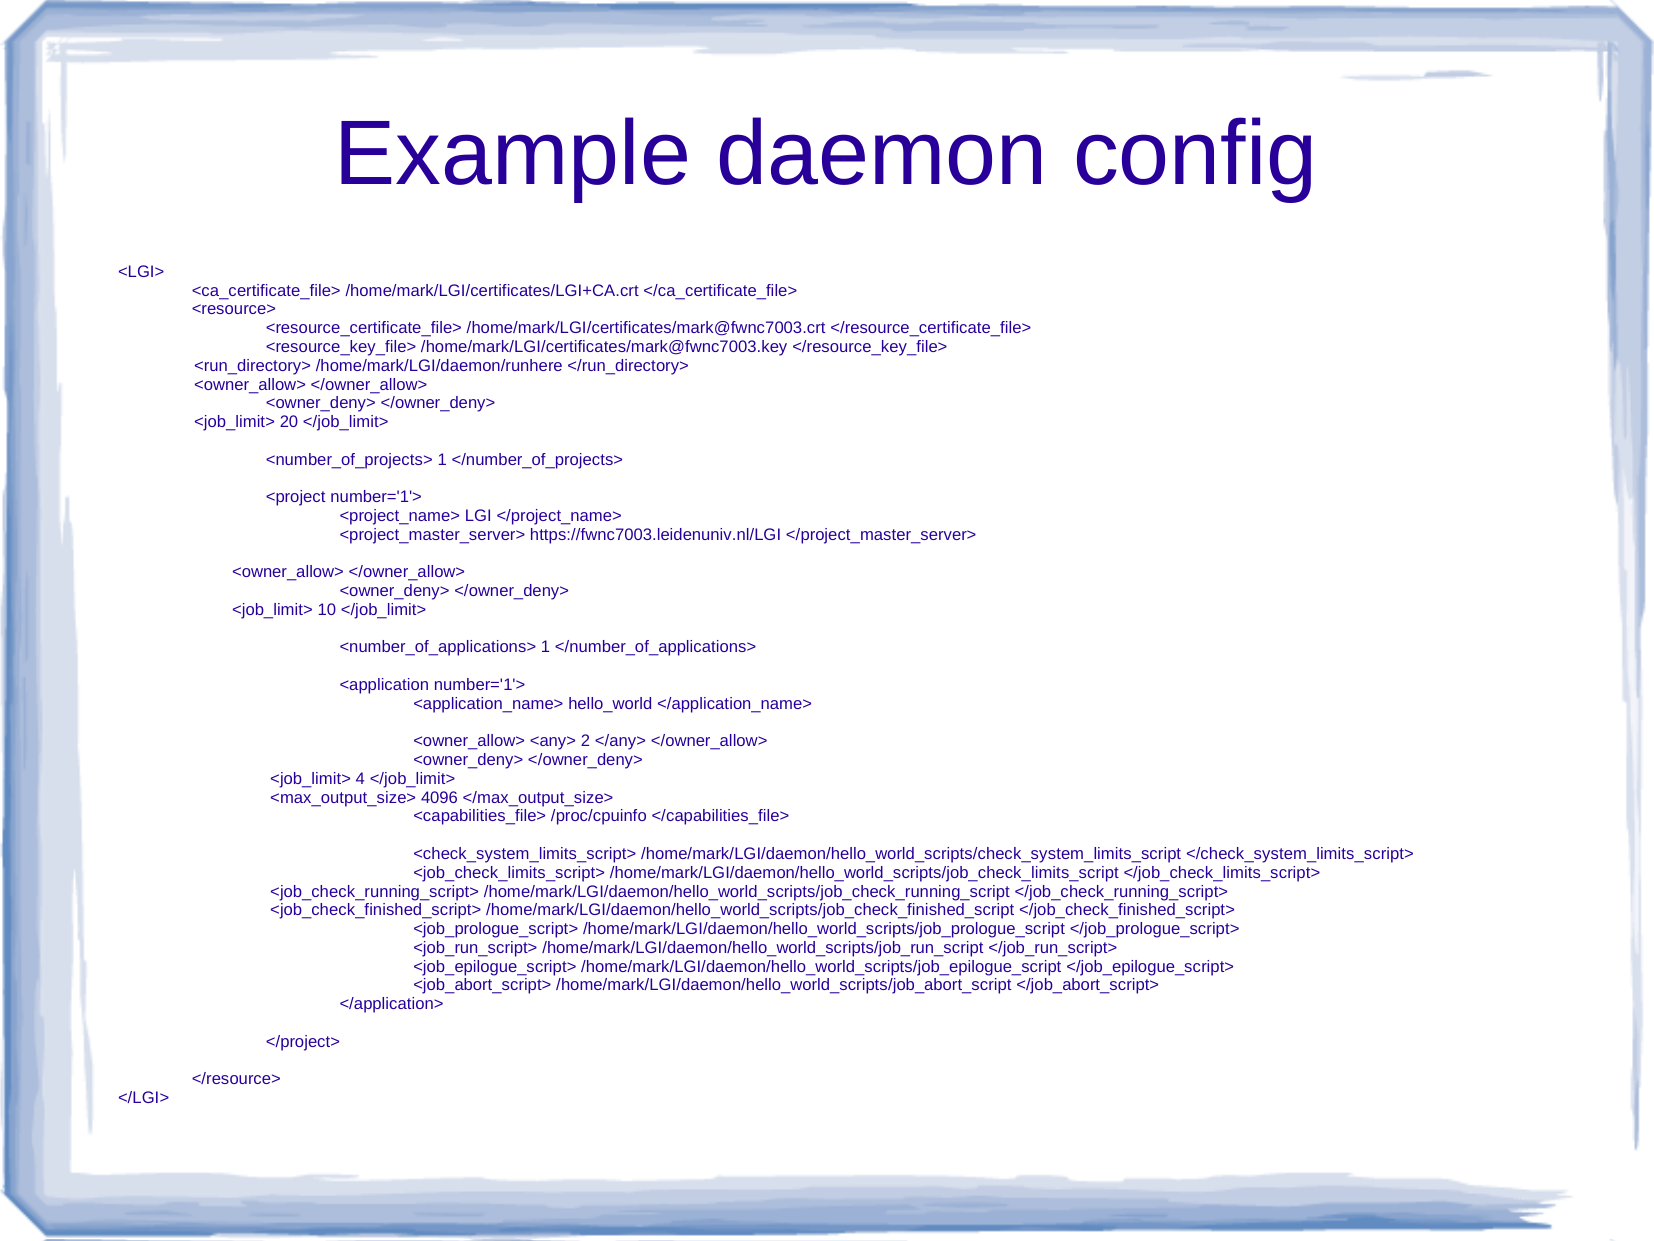

# Example daemon config
<LGI>
	<ca_certificate_file> /home/mark/LGI/certificates/LGI+CA.crt </ca_certificate_file>
	<resource>
		<resource_certificate_file> /home/mark/LGI/certificates/mark@fwnc7003.crt </resource_certificate_file>
		<resource_key_file> /home/mark/LGI/certificates/mark@fwnc7003.key </resource_key_file>
 <run_directory> /home/mark/LGI/daemon/runhere </run_directory>
 <owner_allow> </owner_allow>
		<owner_deny> </owner_deny>
 <job_limit> 20 </job_limit>
		<number_of_projects> 1 </number_of_projects>
		<project number='1'>
			<project_name> LGI </project_name>
			<project_master_server> https://fwnc7003.leidenuniv.nl/LGI </project_master_server>
 <owner_allow> </owner_allow>
			<owner_deny> </owner_deny>
 <job_limit> 10 </job_limit>
			<number_of_applications> 1 </number_of_applications>
			<application number='1'>
				<application_name> hello_world </application_name>
				<owner_allow> <any> 2 </any> </owner_allow>
				<owner_deny> </owner_deny>
 <job_limit> 4 </job_limit>
 <max_output_size> 4096 </max_output_size>
				<capabilities_file> /proc/cpuinfo </capabilities_file>
				<check_system_limits_script> /home/mark/LGI/daemon/hello_world_scripts/check_system_limits_script </check_system_limits_script>
				<job_check_limits_script> /home/mark/LGI/daemon/hello_world_scripts/job_check_limits_script </job_check_limits_script>
 <job_check_running_script> /home/mark/LGI/daemon/hello_world_scripts/job_check_running_script </job_check_running_script>
 <job_check_finished_script> /home/mark/LGI/daemon/hello_world_scripts/job_check_finished_script </job_check_finished_script>
				<job_prologue_script> /home/mark/LGI/daemon/hello_world_scripts/job_prologue_script </job_prologue_script>
				<job_run_script> /home/mark/LGI/daemon/hello_world_scripts/job_run_script </job_run_script>
				<job_epilogue_script> /home/mark/LGI/daemon/hello_world_scripts/job_epilogue_script </job_epilogue_script>
				<job_abort_script> /home/mark/LGI/daemon/hello_world_scripts/job_abort_script </job_abort_script>
			</application>
		</project>
	</resource>
</LGI>